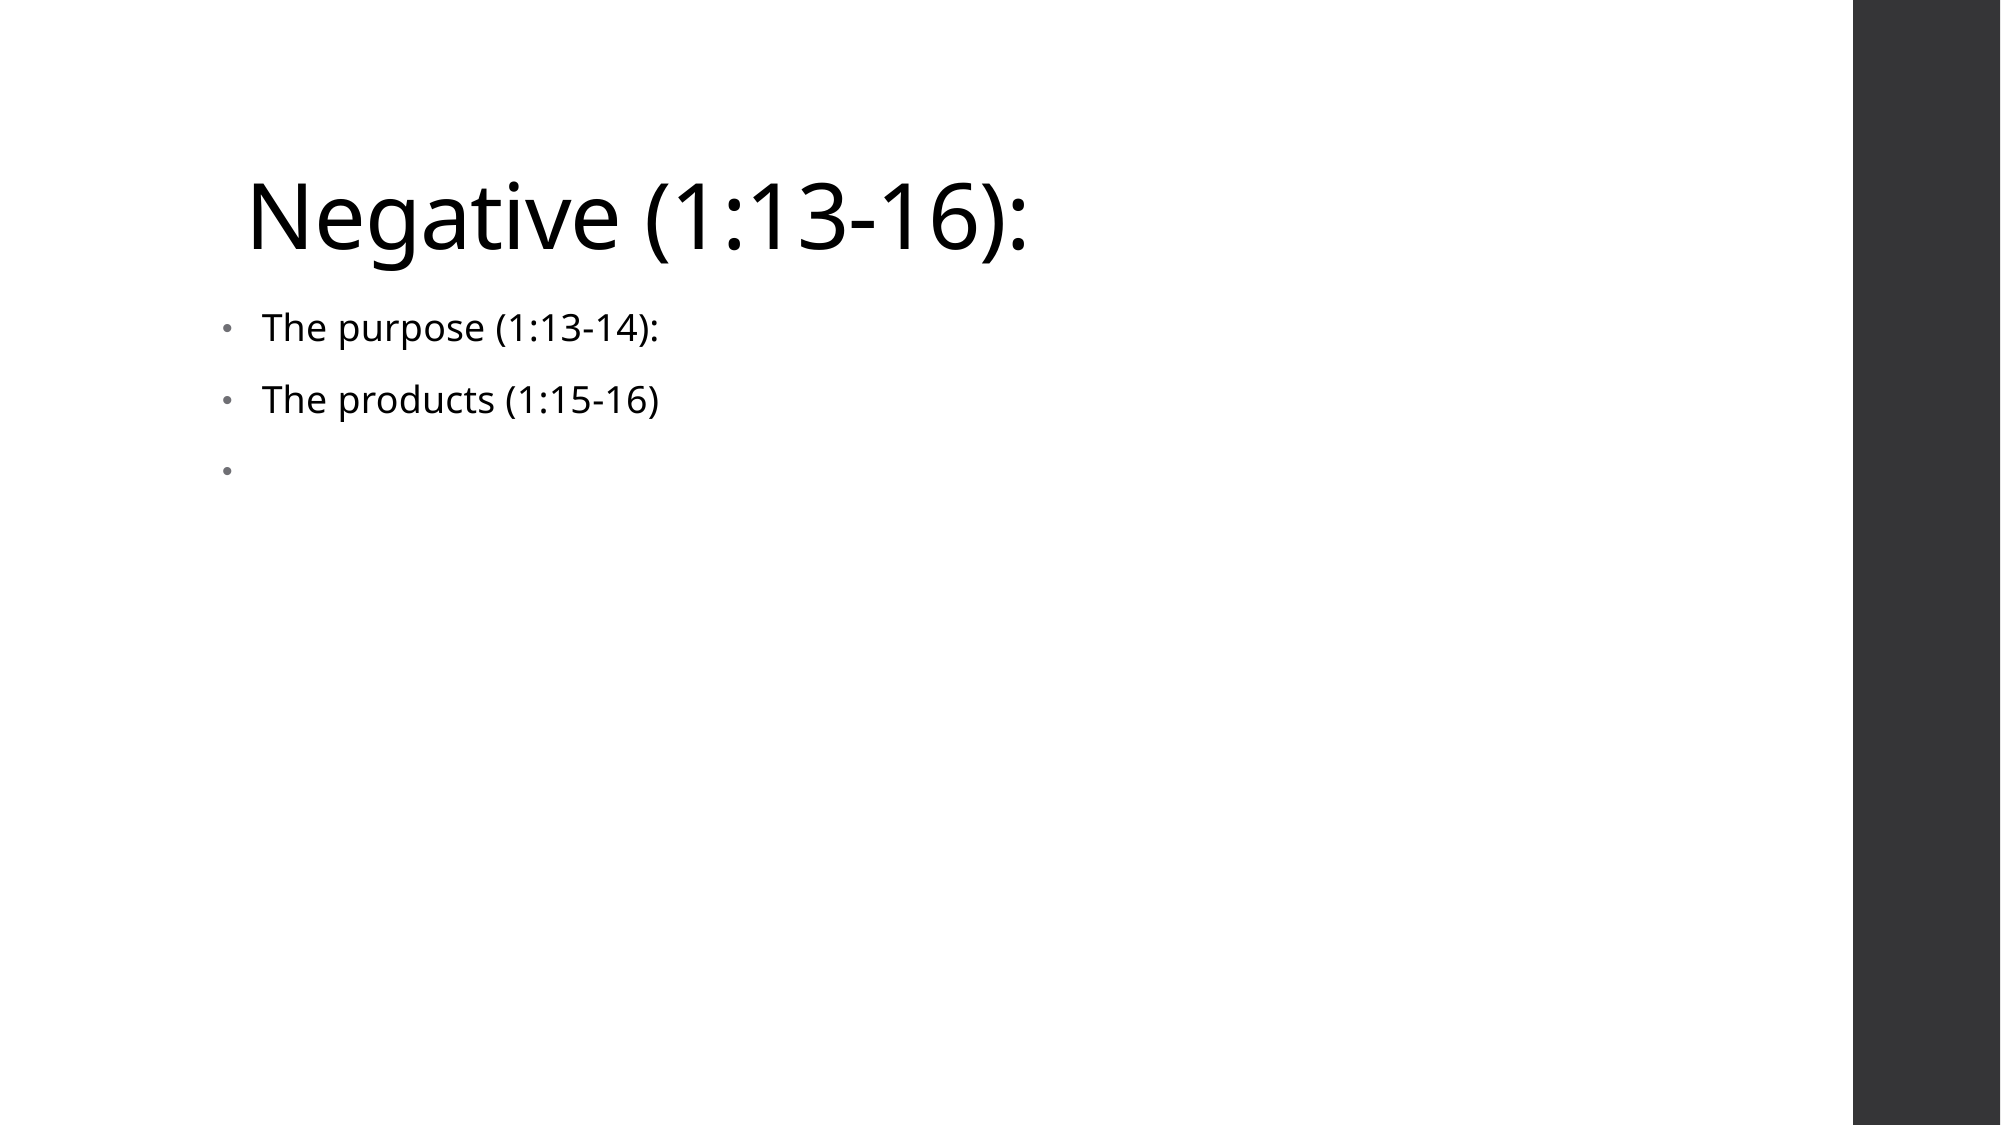

# Negative (1:13-16):
 The purpose (1:13-14):
 The products (1:15-16)